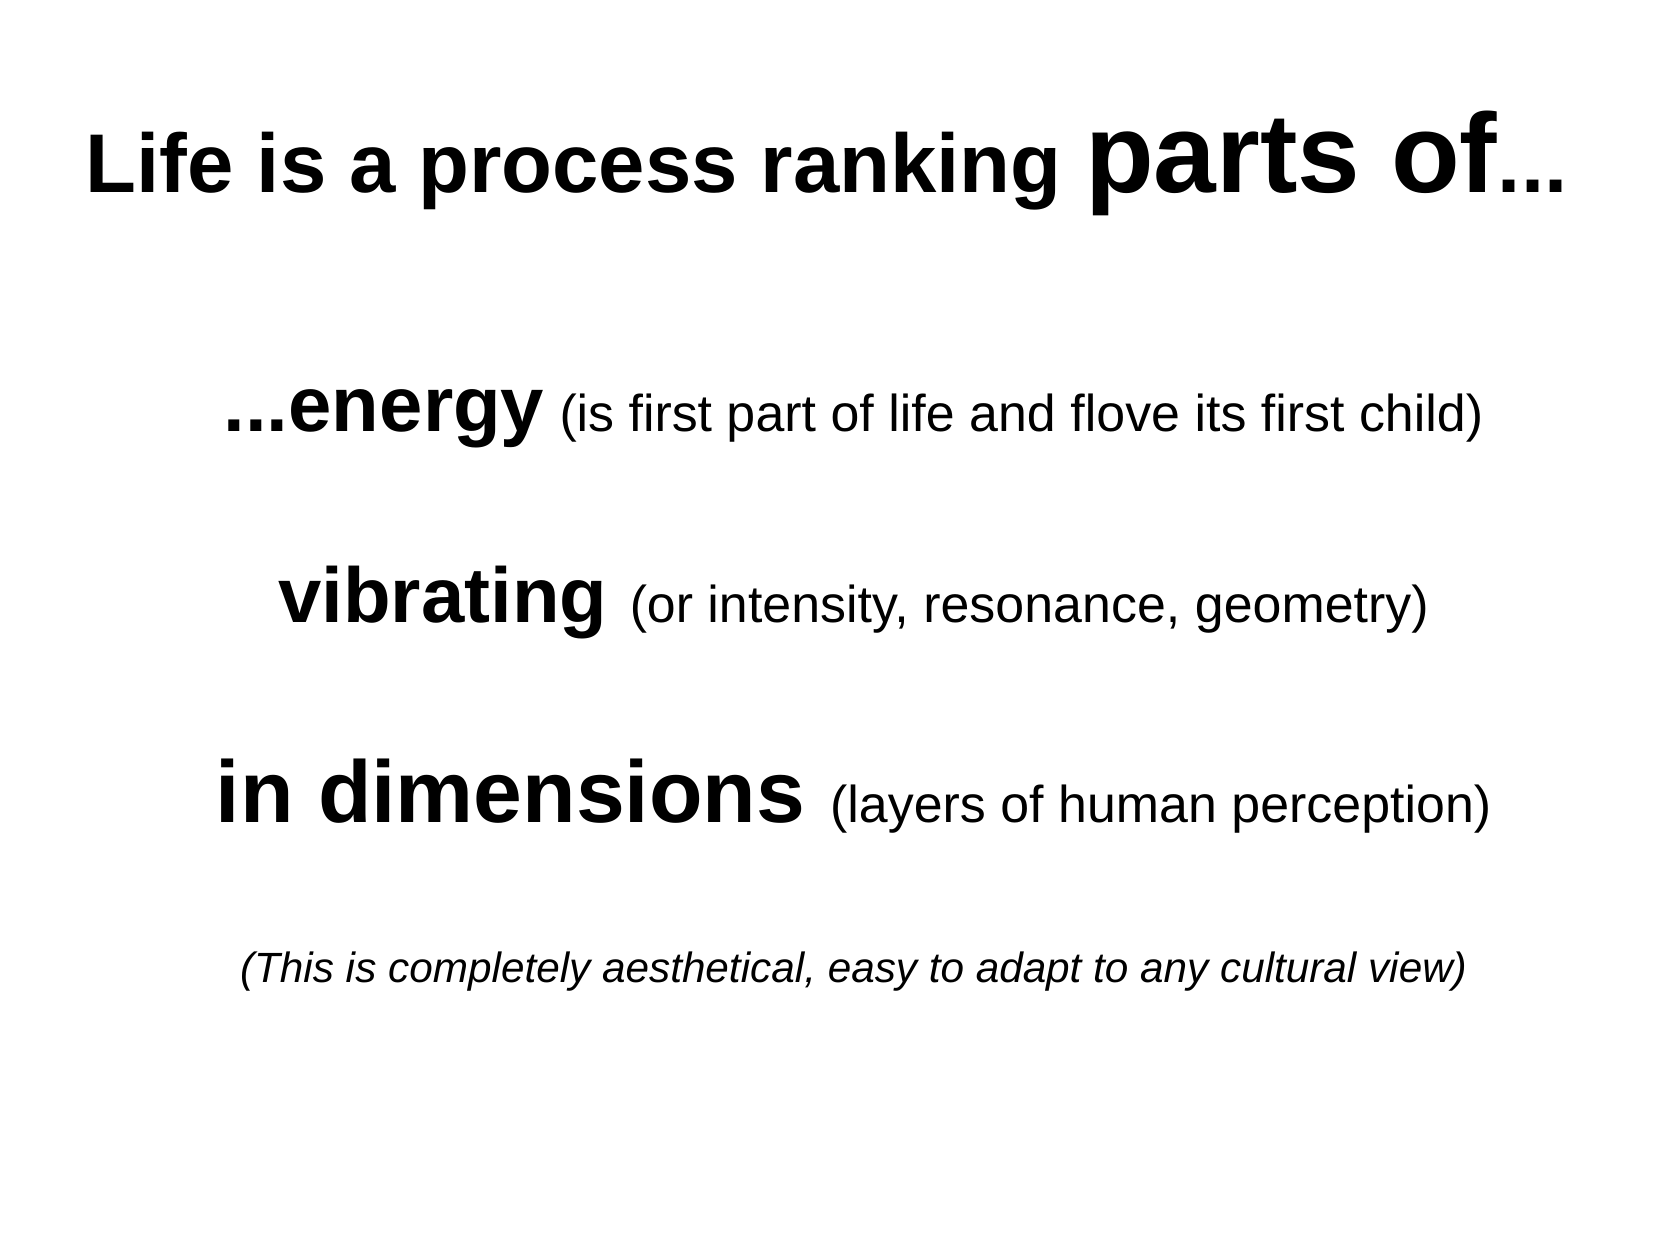

# Life is a process ranking parts of...
...energy (is first part of life and flove its first child)
vibrating (or intensity, resonance, geometry)
in dimensions (layers of human perception)
(This is completely aesthetical, easy to adapt to any cultural view)